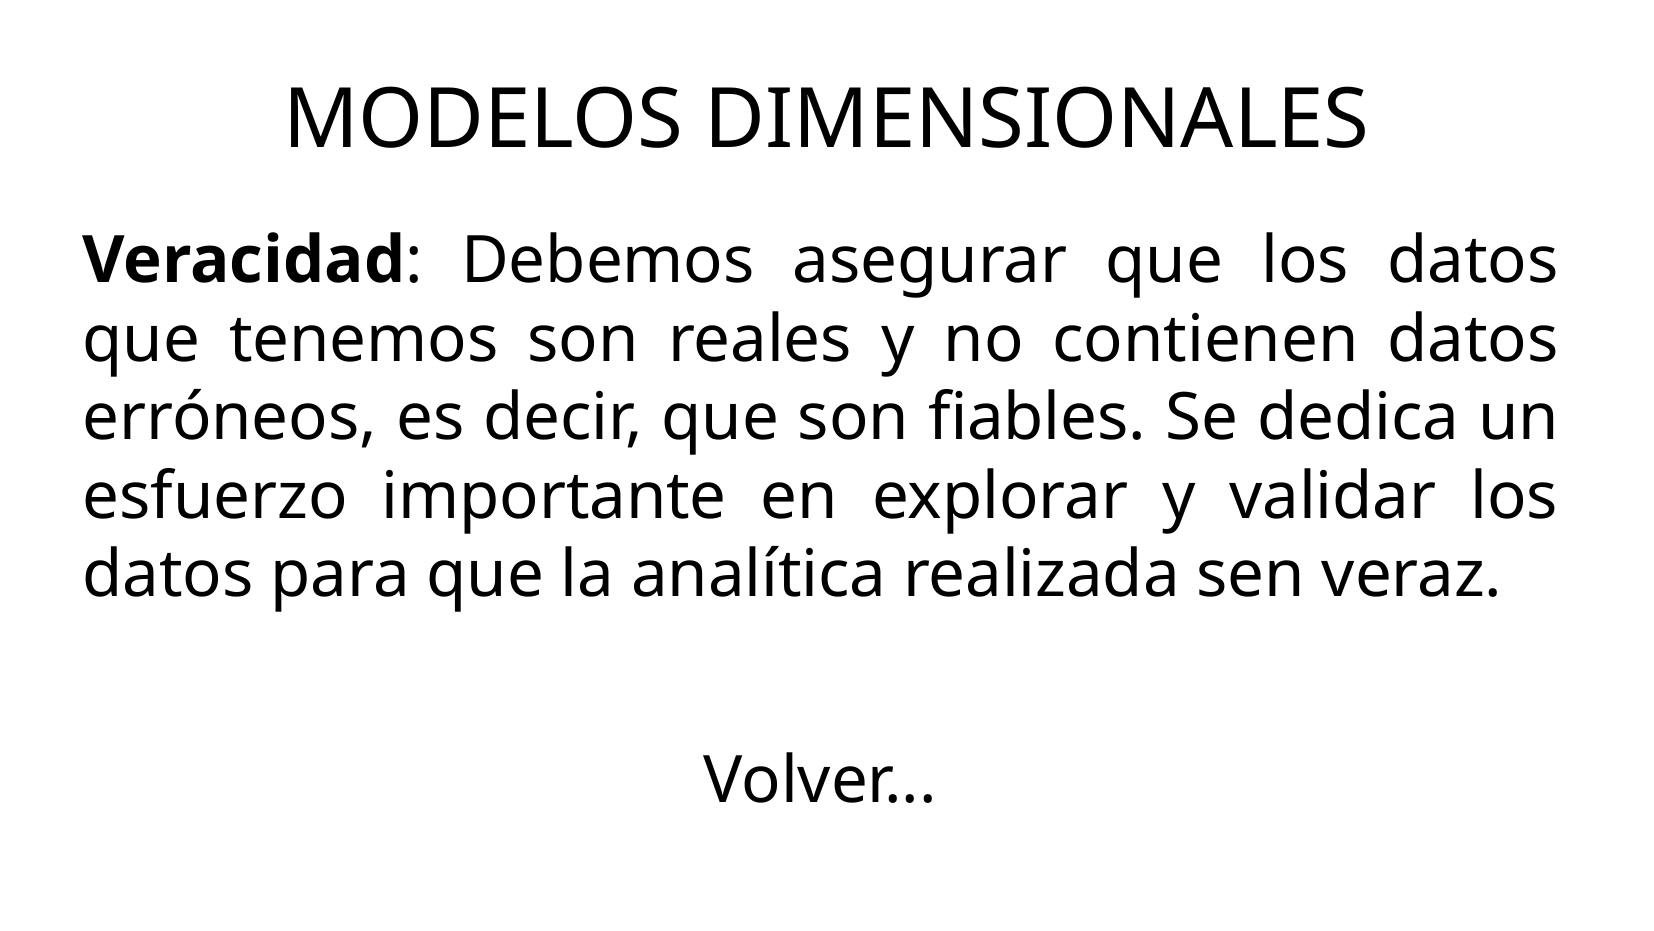

# MODELOS DIMENSIONALES
Veracidad: Debemos asegurar que los datos que tenemos son reales y no contienen datos erróneos, es decir, que son fiables. Se dedica un esfuerzo importante en explorar y validar los datos para que la analítica realizada sen veraz.
Volver...